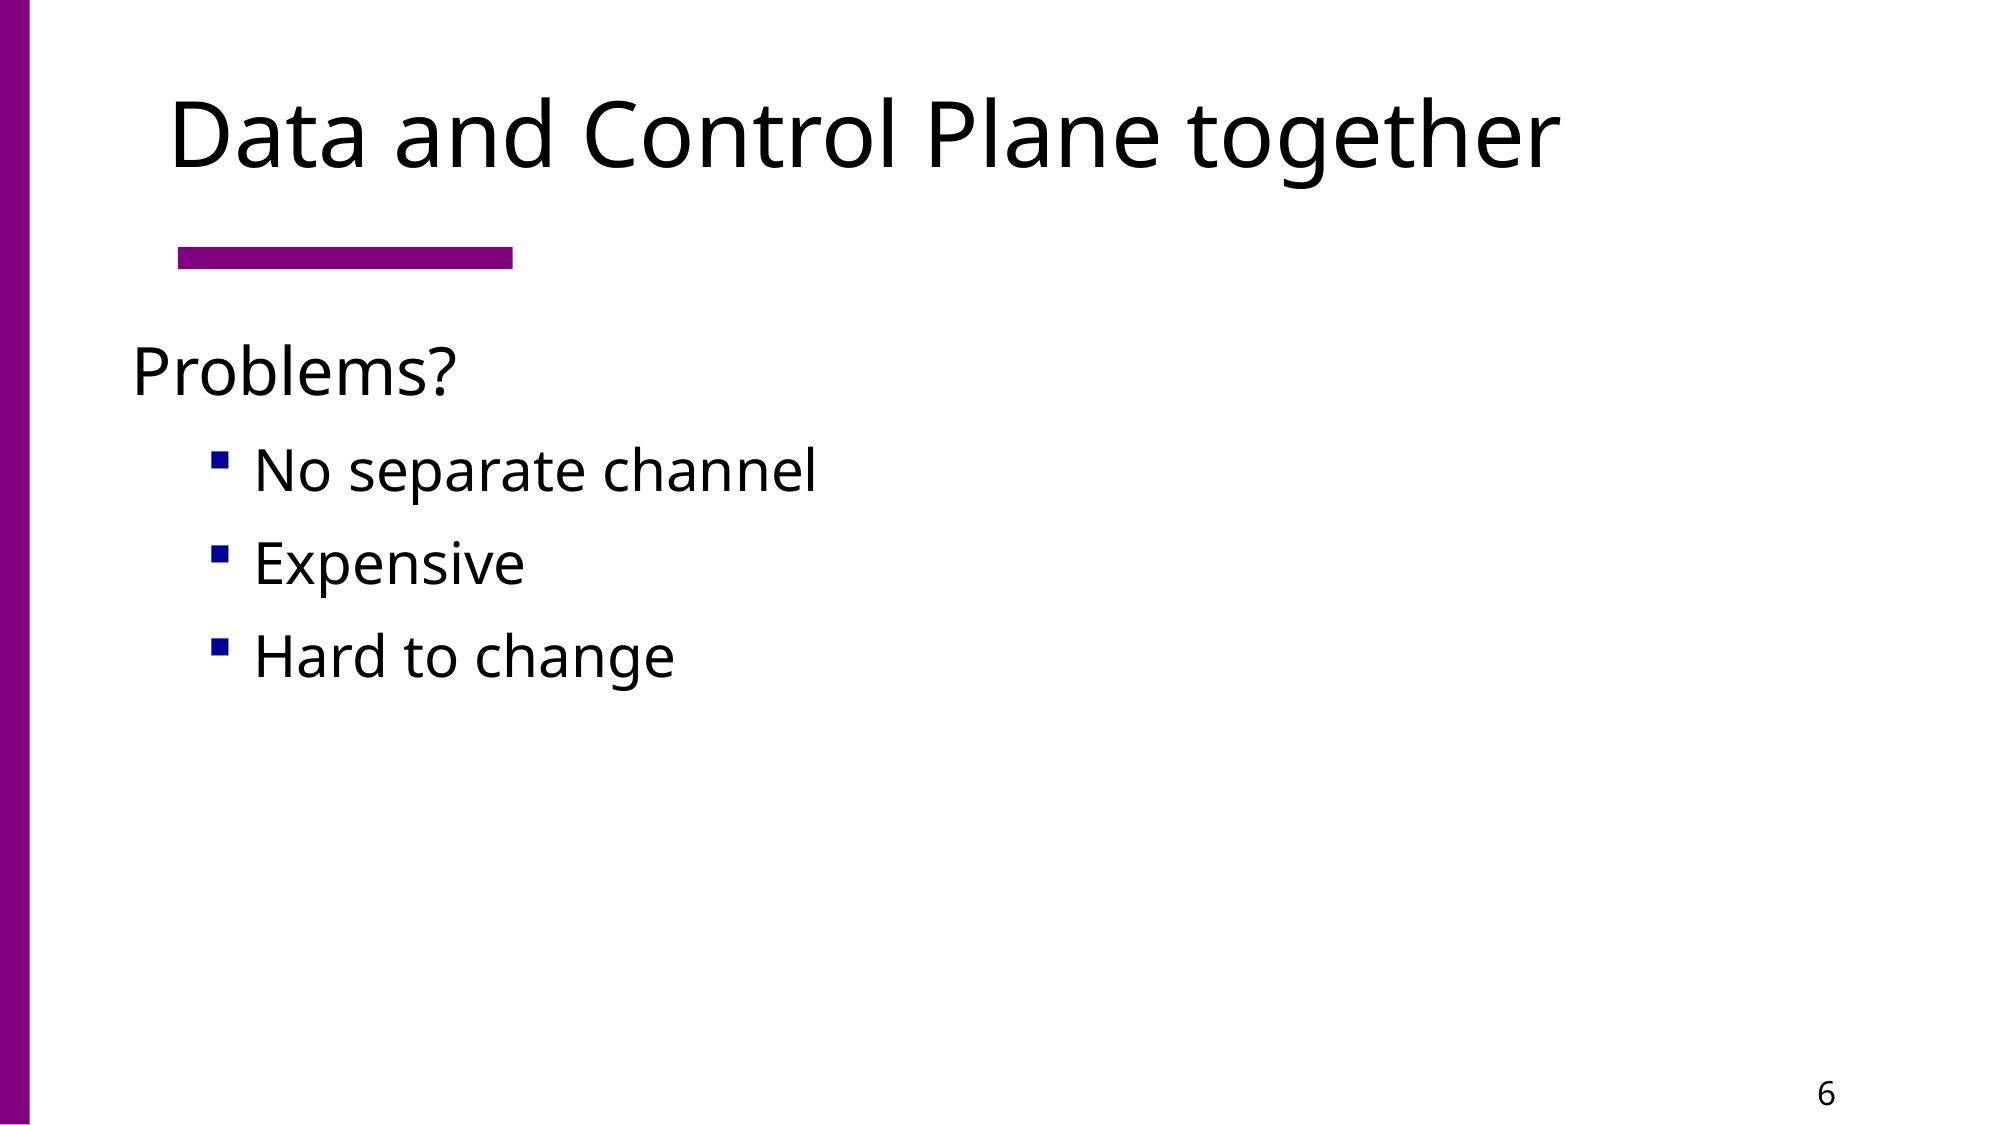

# Data and Control Plane together
Problems?
No separate channel
Expensive
Hard to change